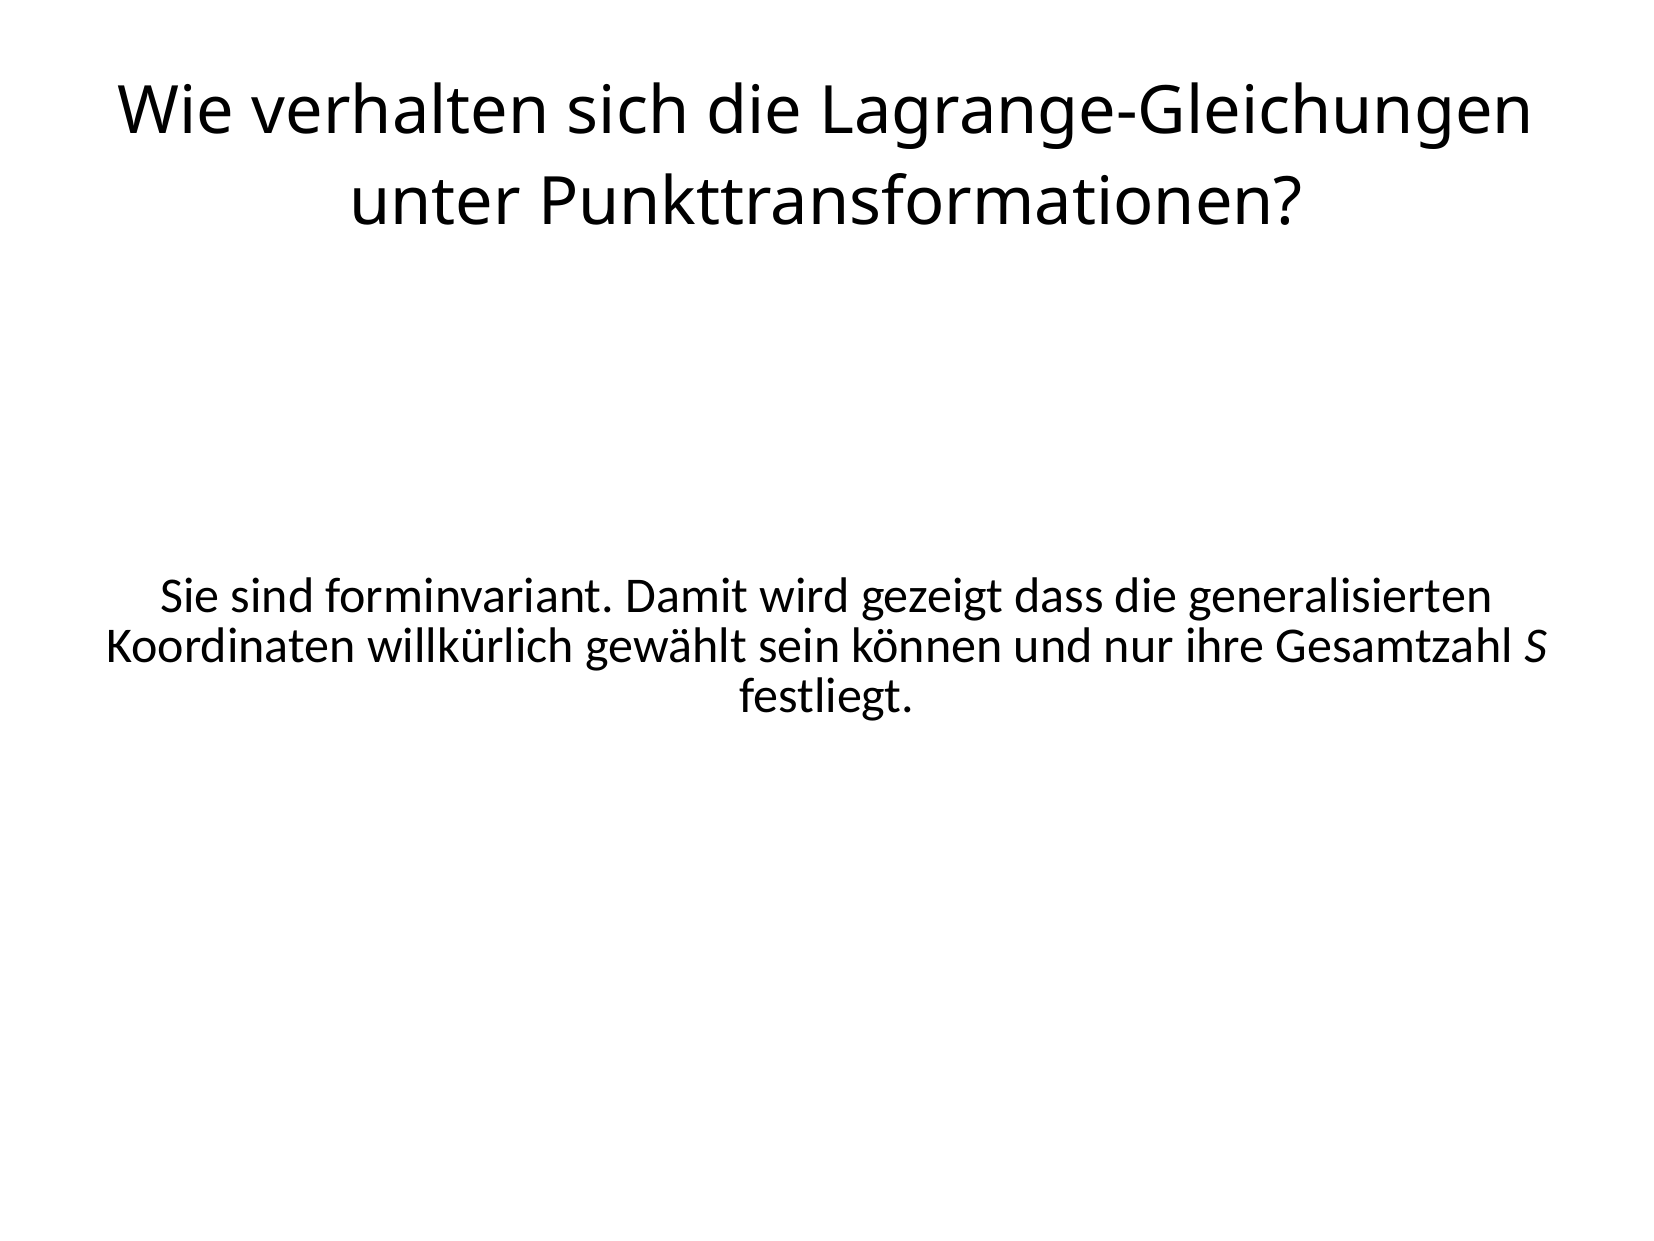

# Wie verhalten sich die Lagrange-Gleichungen unter Punkttransformationen?
Sie sind forminvariant. Damit wird gezeigt dass die generalisierten Koordinaten willkürlich gewählt sein können und nur ihre Gesamtzahl S festliegt.